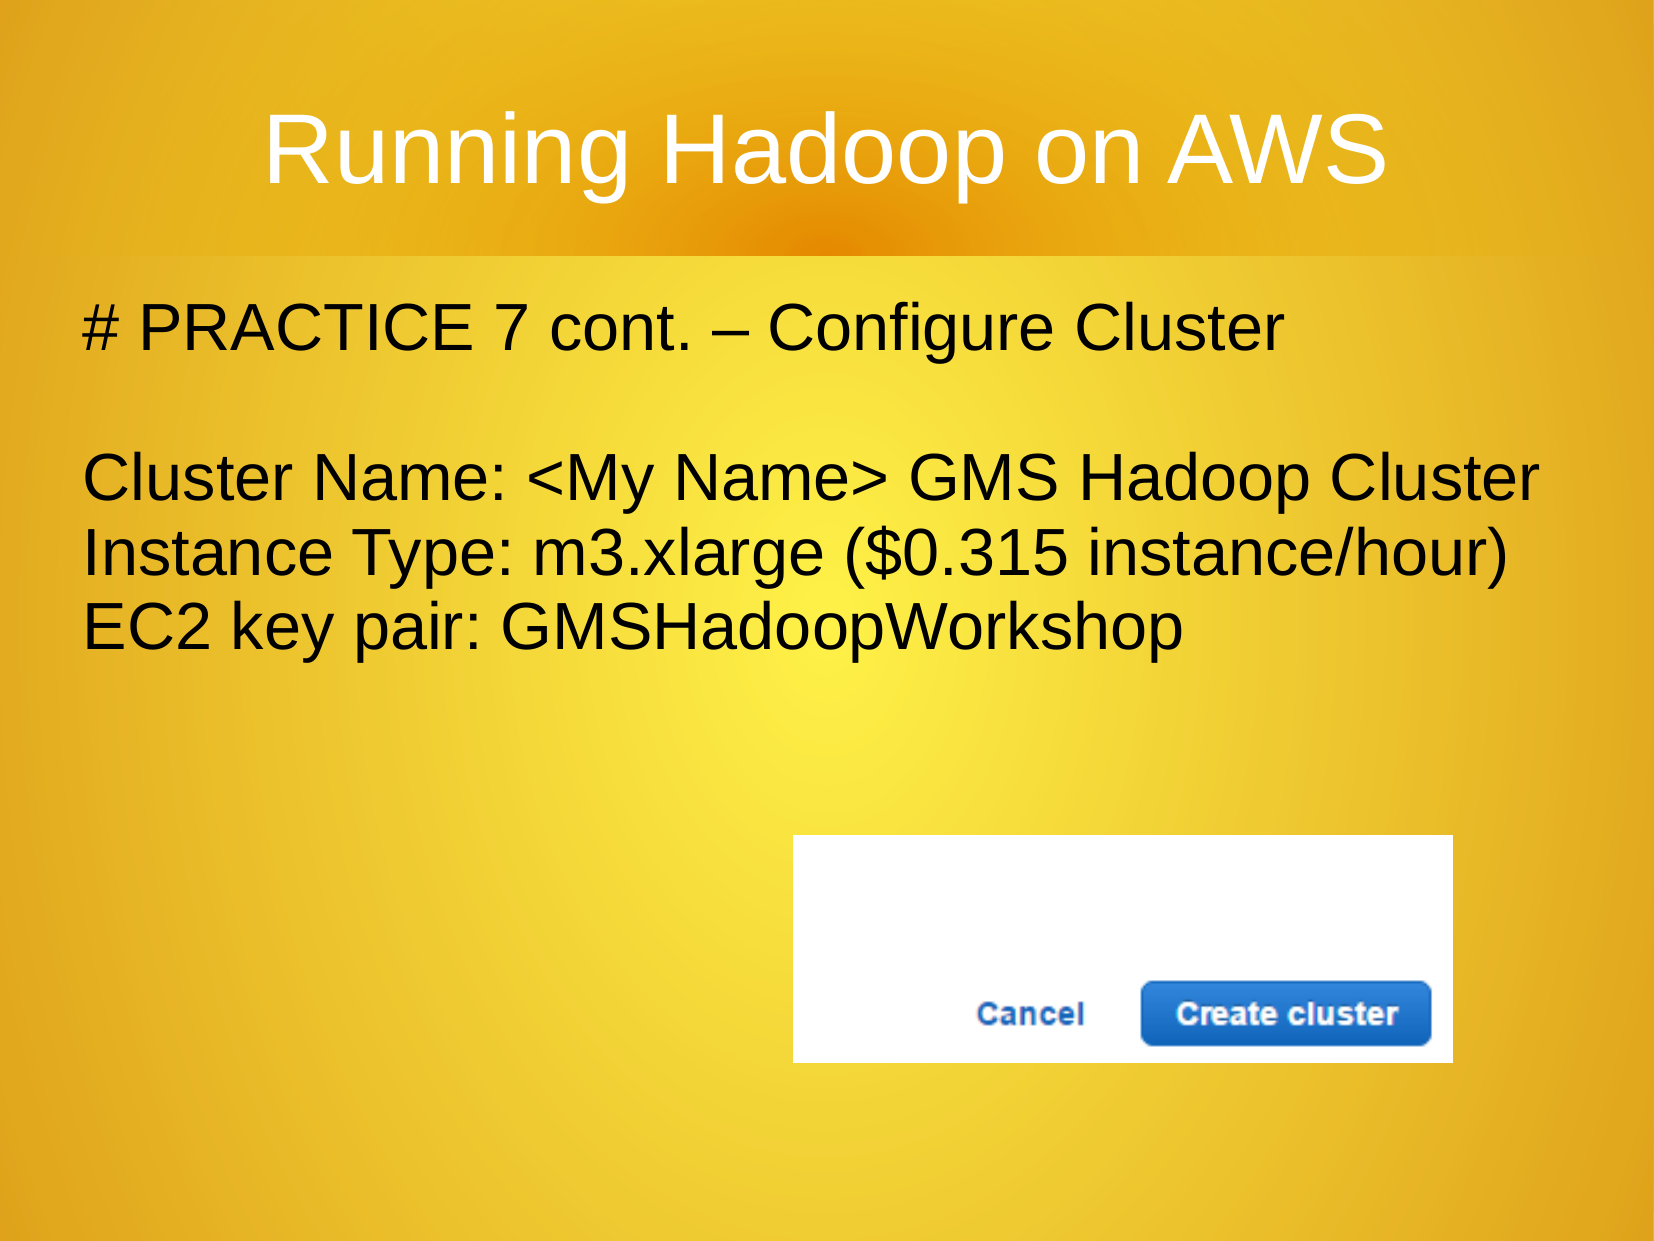

# Running Hadoop on AWS
# PRACTICE 7 cont. – Configure Cluster
Cluster Name: <My Name> GMS Hadoop Cluster
Instance Type: m3.xlarge ($0.315 instance/hour)
EC2 key pair: GMSHadoopWorkshop